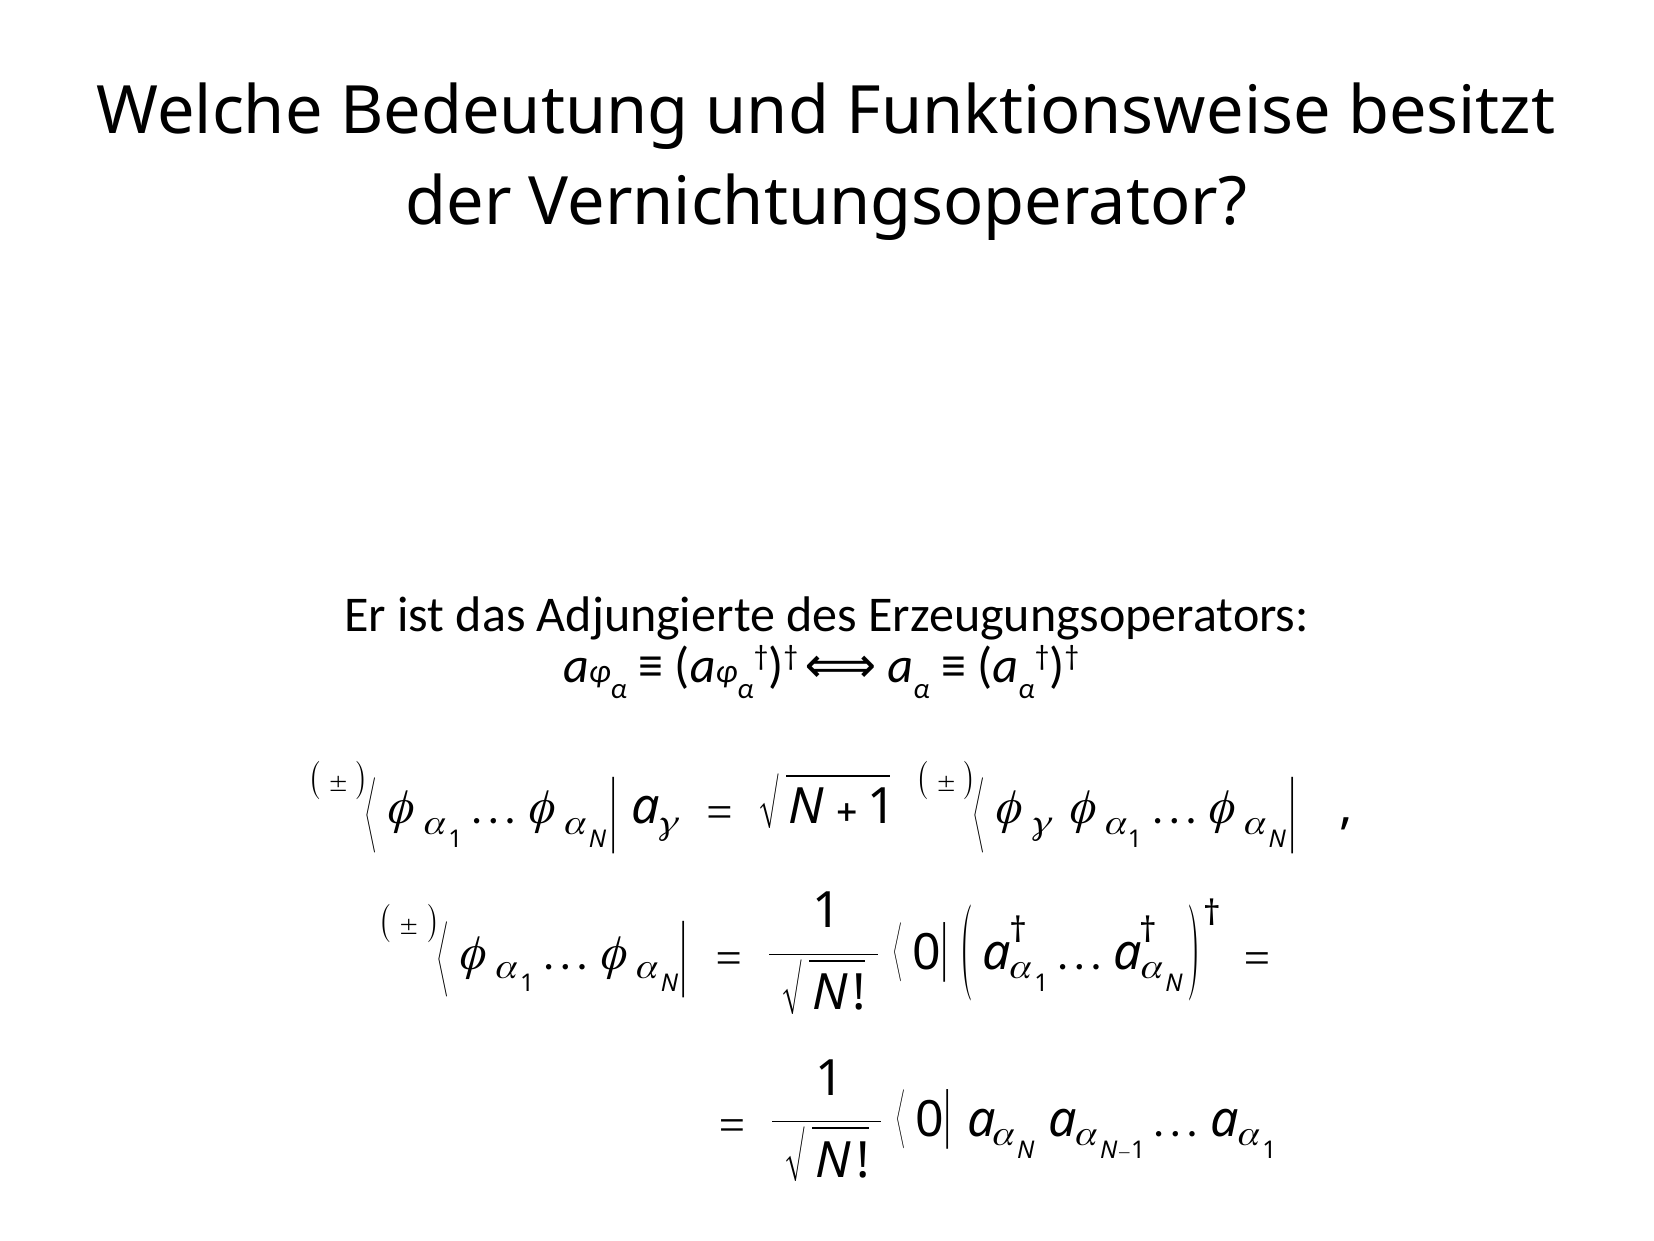

# Welche Bedeutung und Funktionsweise besitzt der Vernichtungsoperator?
Er ist das Adjungierte des Erzeugungsoperators:
aφα ≡ (aφα†)† ⟺ aα ≡ (aα†)†